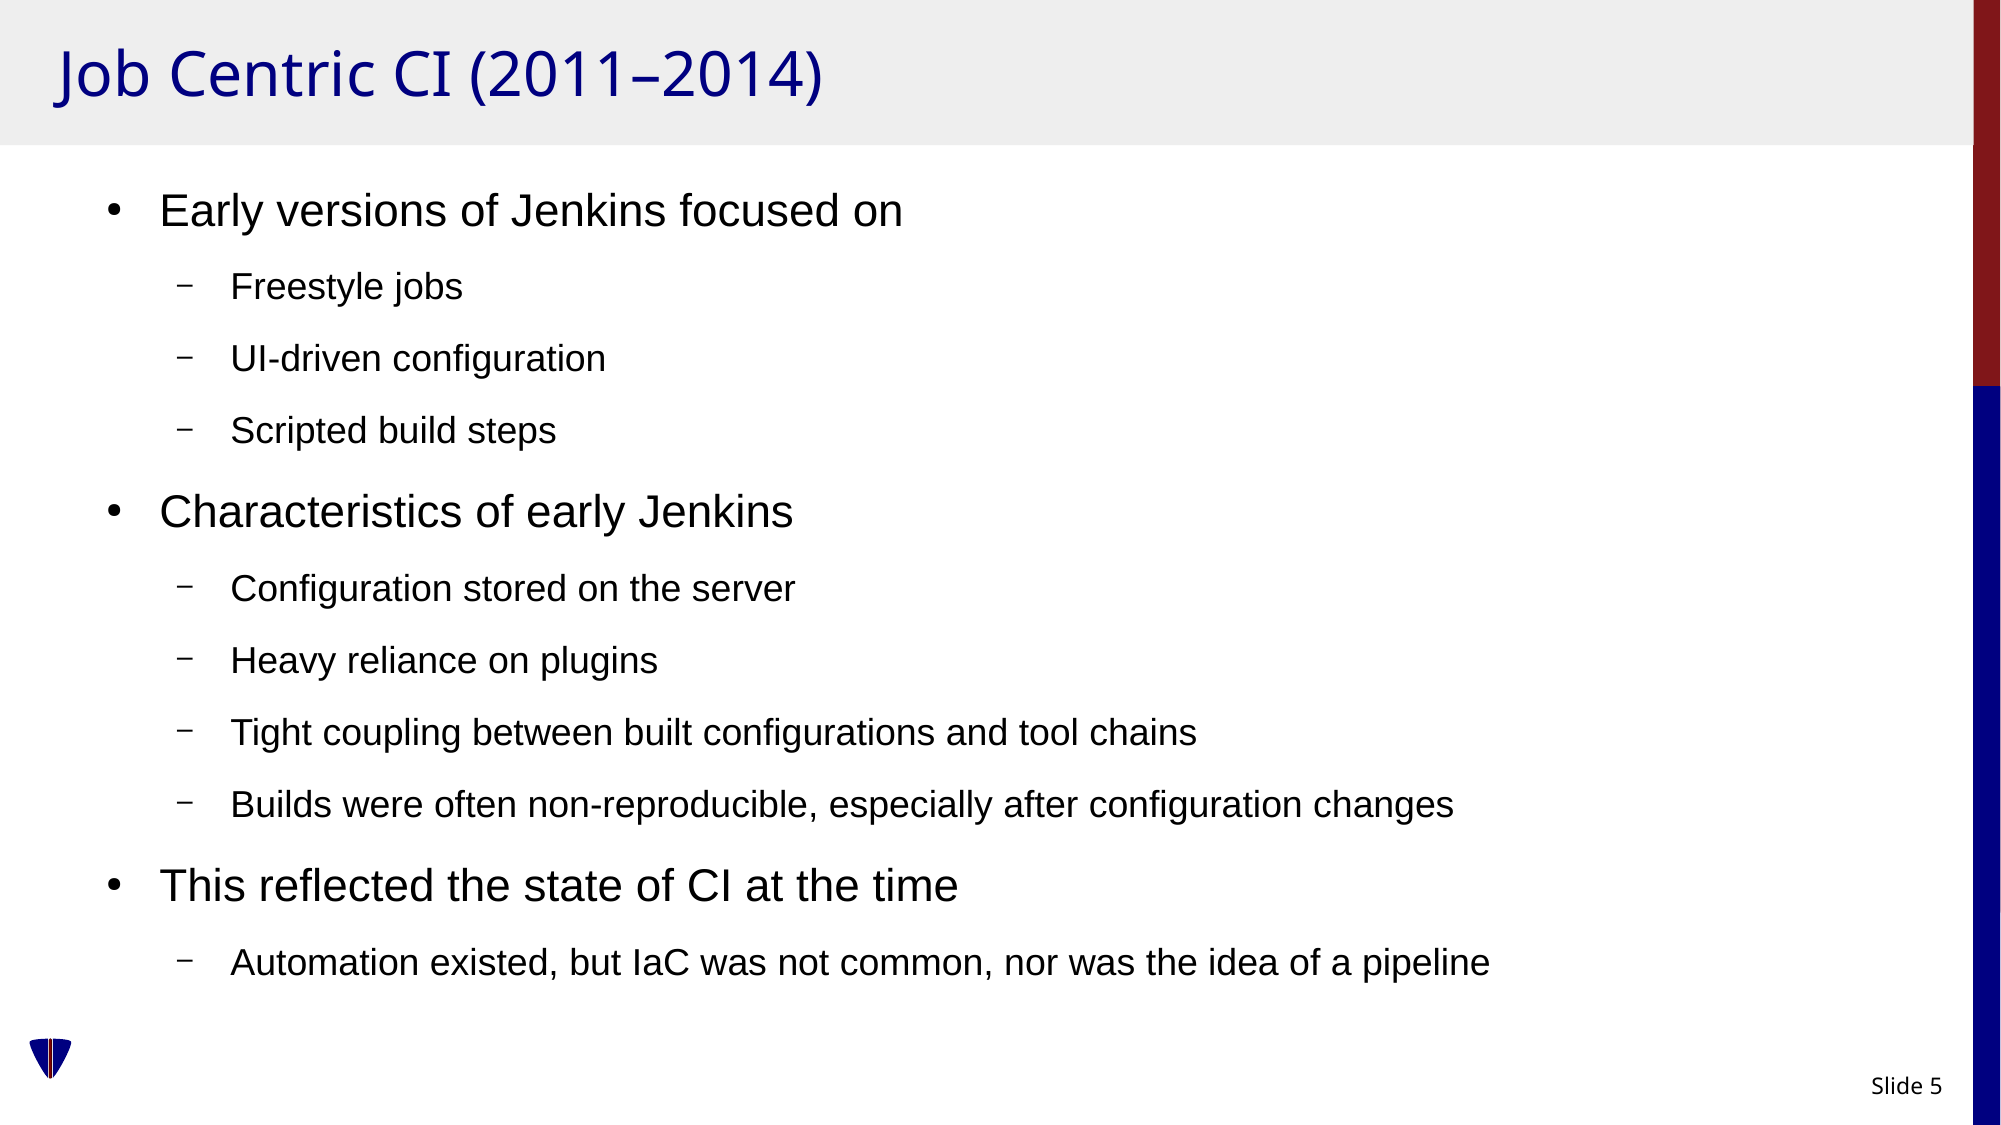

# Job Centric CI (2011–2014)
Early versions of Jenkins focused on
Freestyle jobs
UI-driven configuration
Scripted build steps
Characteristics of early Jenkins
Configuration stored on the server
Heavy reliance on plugins
Tight coupling between built configurations and tool chains
Builds were often non-reproducible, especially after configuration changes
This reflected the state of CI at the time
Automation existed, but IaC was not common, nor was the idea of a pipeline